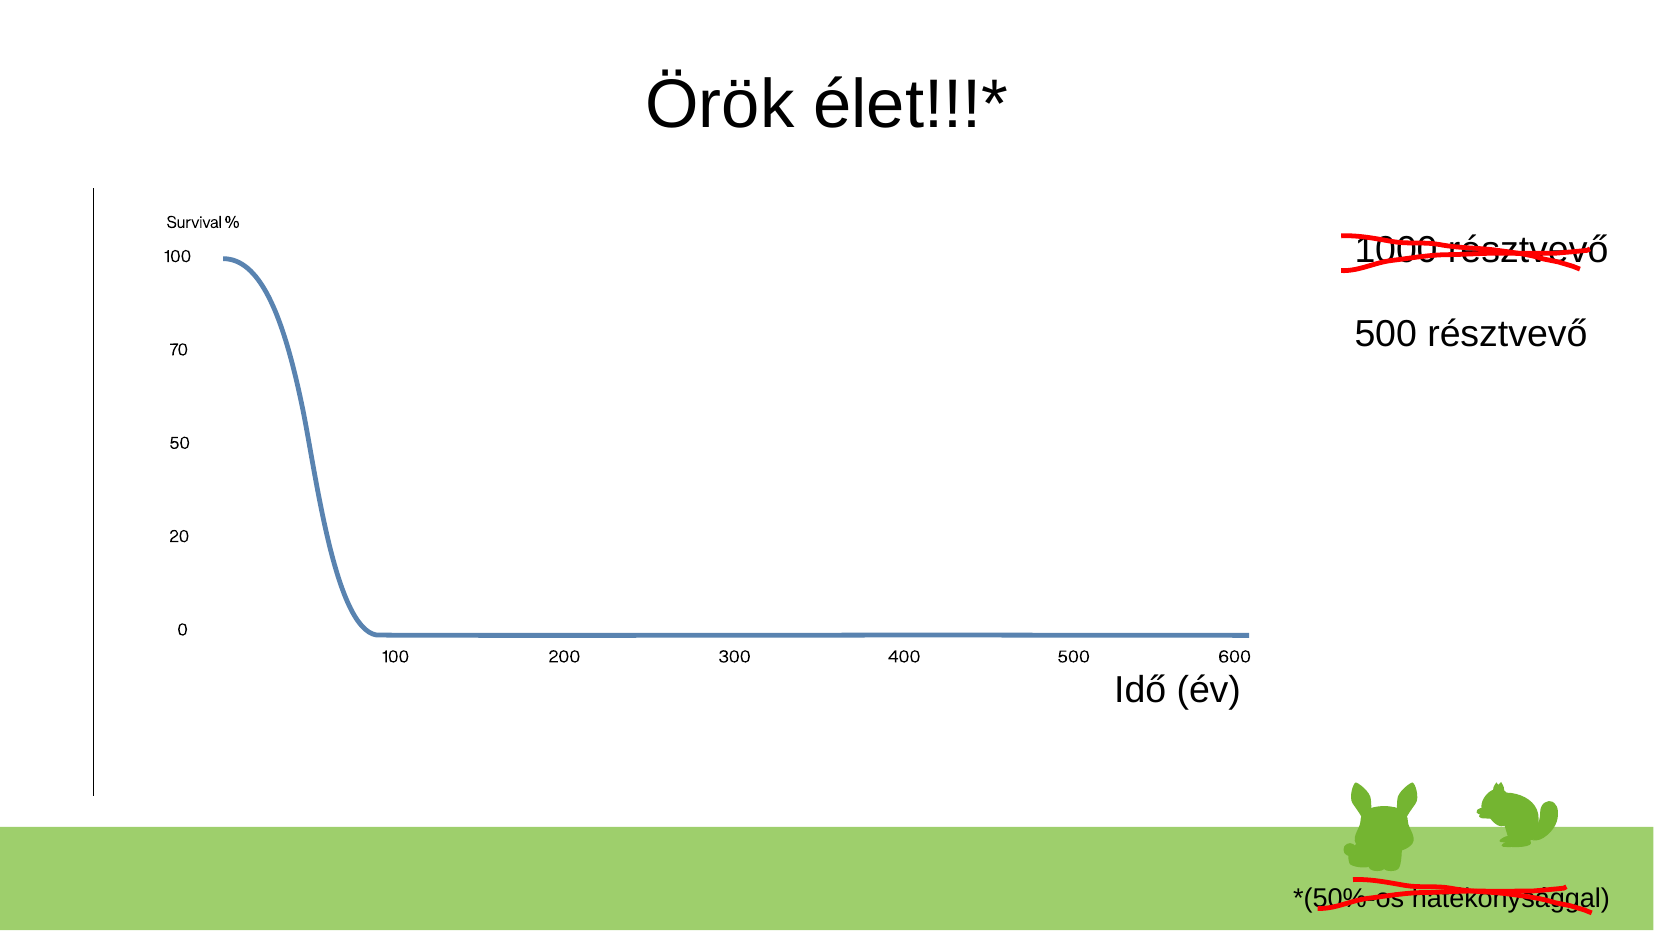

# Örök élet!!!*
1000 résztvevő
500 résztvevő
Idő (év)
*(50%-os hatékonysággal)